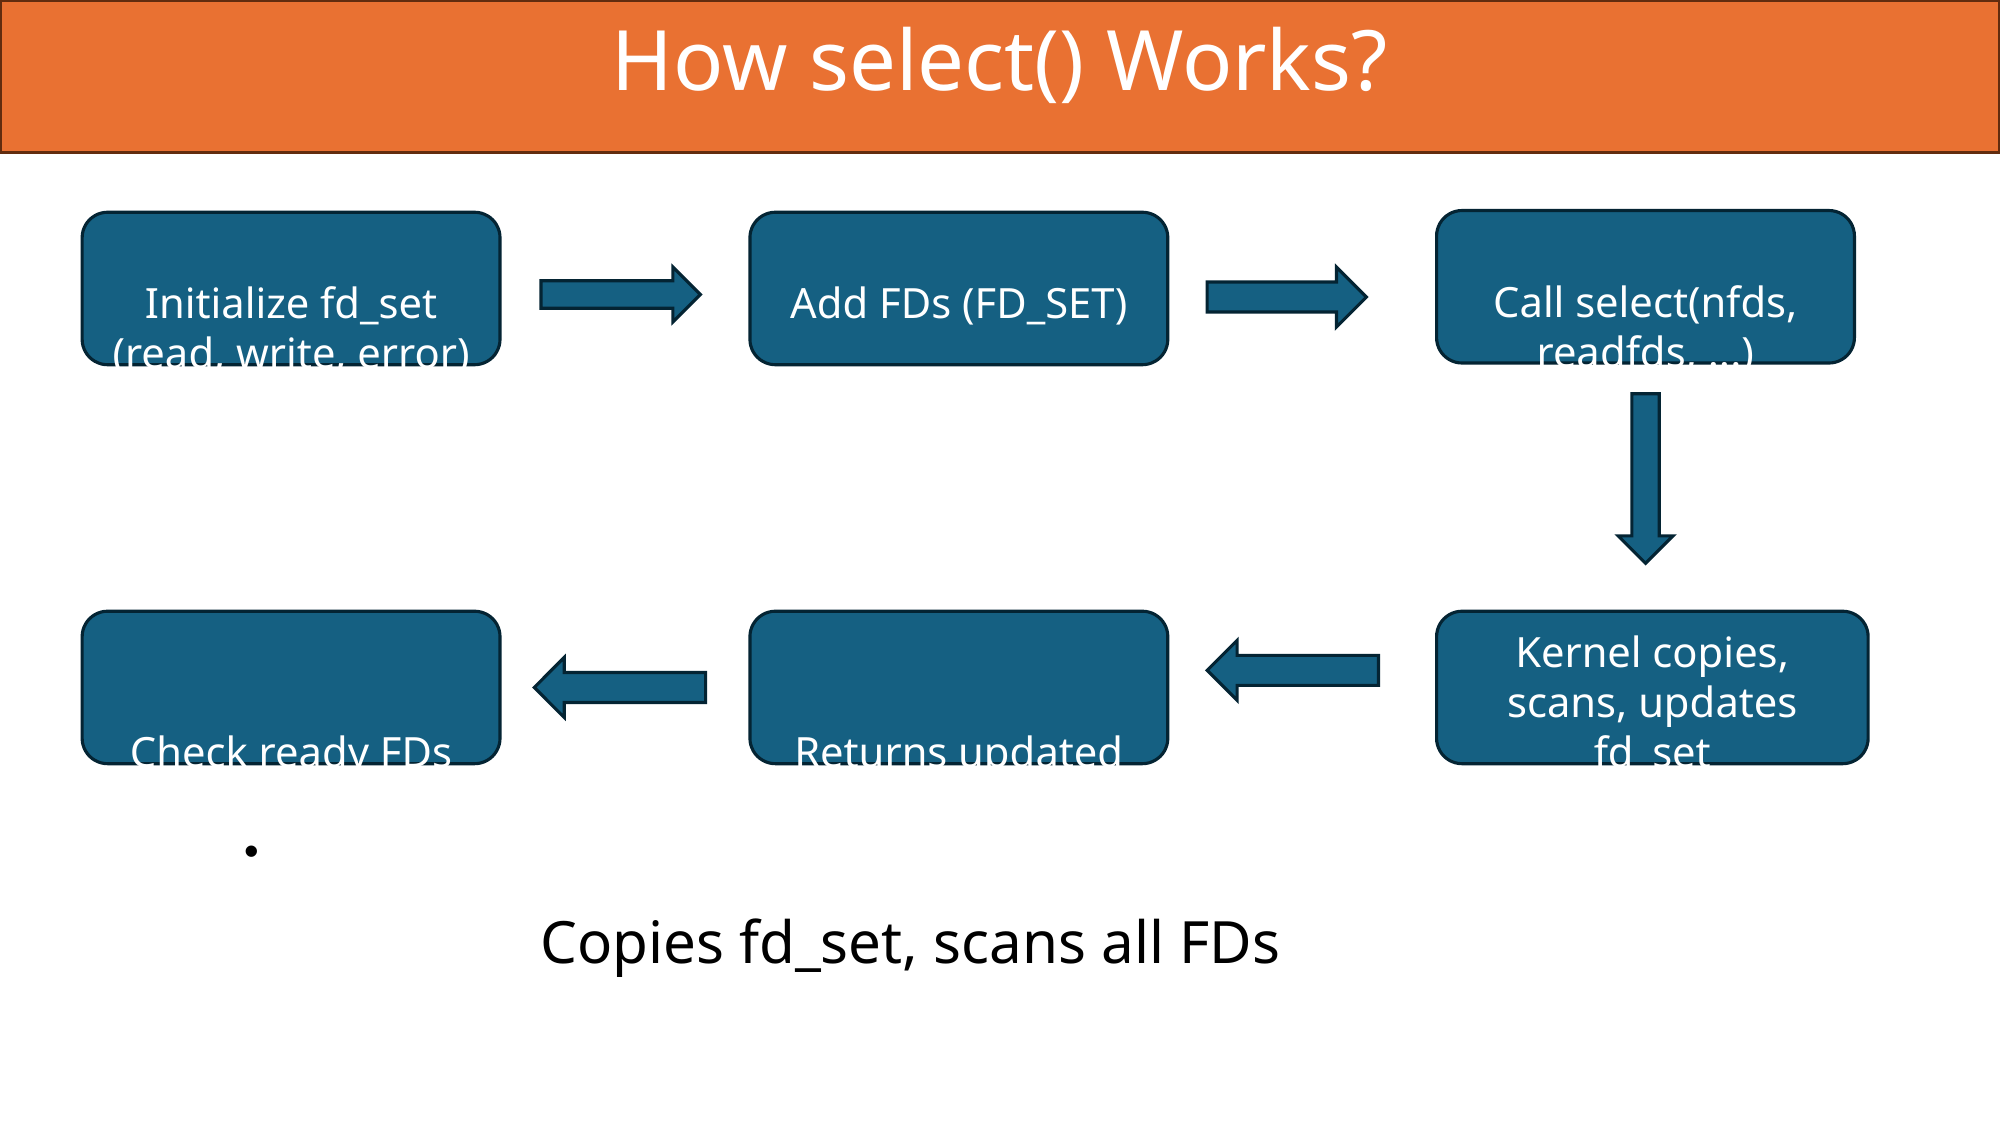

How select() Works?
Call select(nfds, readfds, ...)
Initialize fd_set (read, write, error)
Add FDs (FD_SET)
Check ready FDs (FD_ISSET)
Returns updated fd_set
Kernel copies, scans, updates fd_set
Copies fd_set, scans all FDs